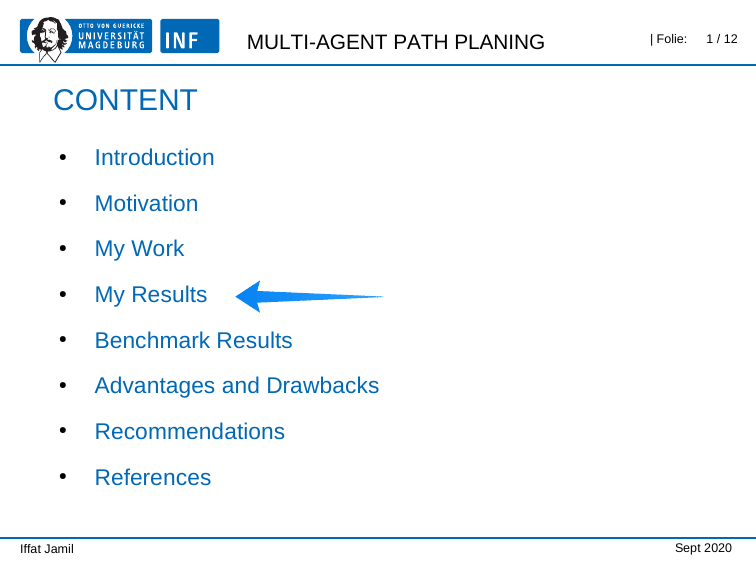

MULTI-AGENT PATH PLANING
| Folie:
1 / 12
CONTENT
Introduction
Motivation
My Work
My Results
Benchmark Results
Advantages and Drawbacks
Recommendations
References
Sept 2020
Iffat Jamil